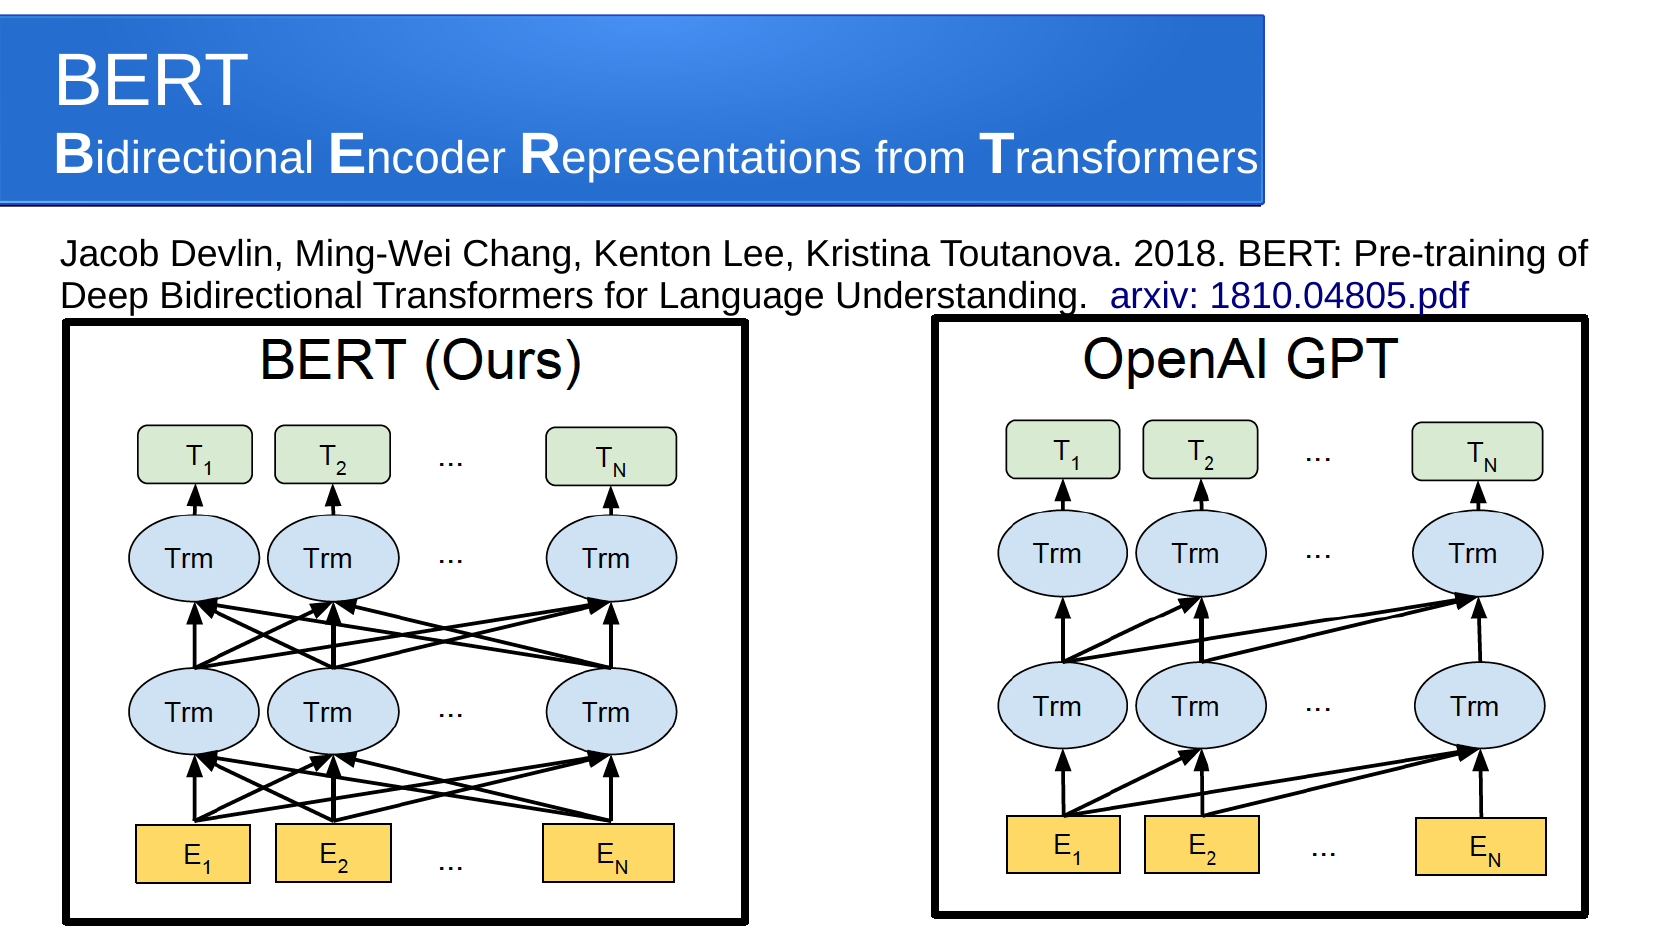

# BERT Bidirectional Encoder Representations from Transformers
Jacob Devlin, Ming-Wei Chang, Kenton Lee, Kristina Toutanova. 2018. BERT: Pre-training of Deep Bidirectional Transformers for Language Understanding. arxiv: 1810.04805.pdf